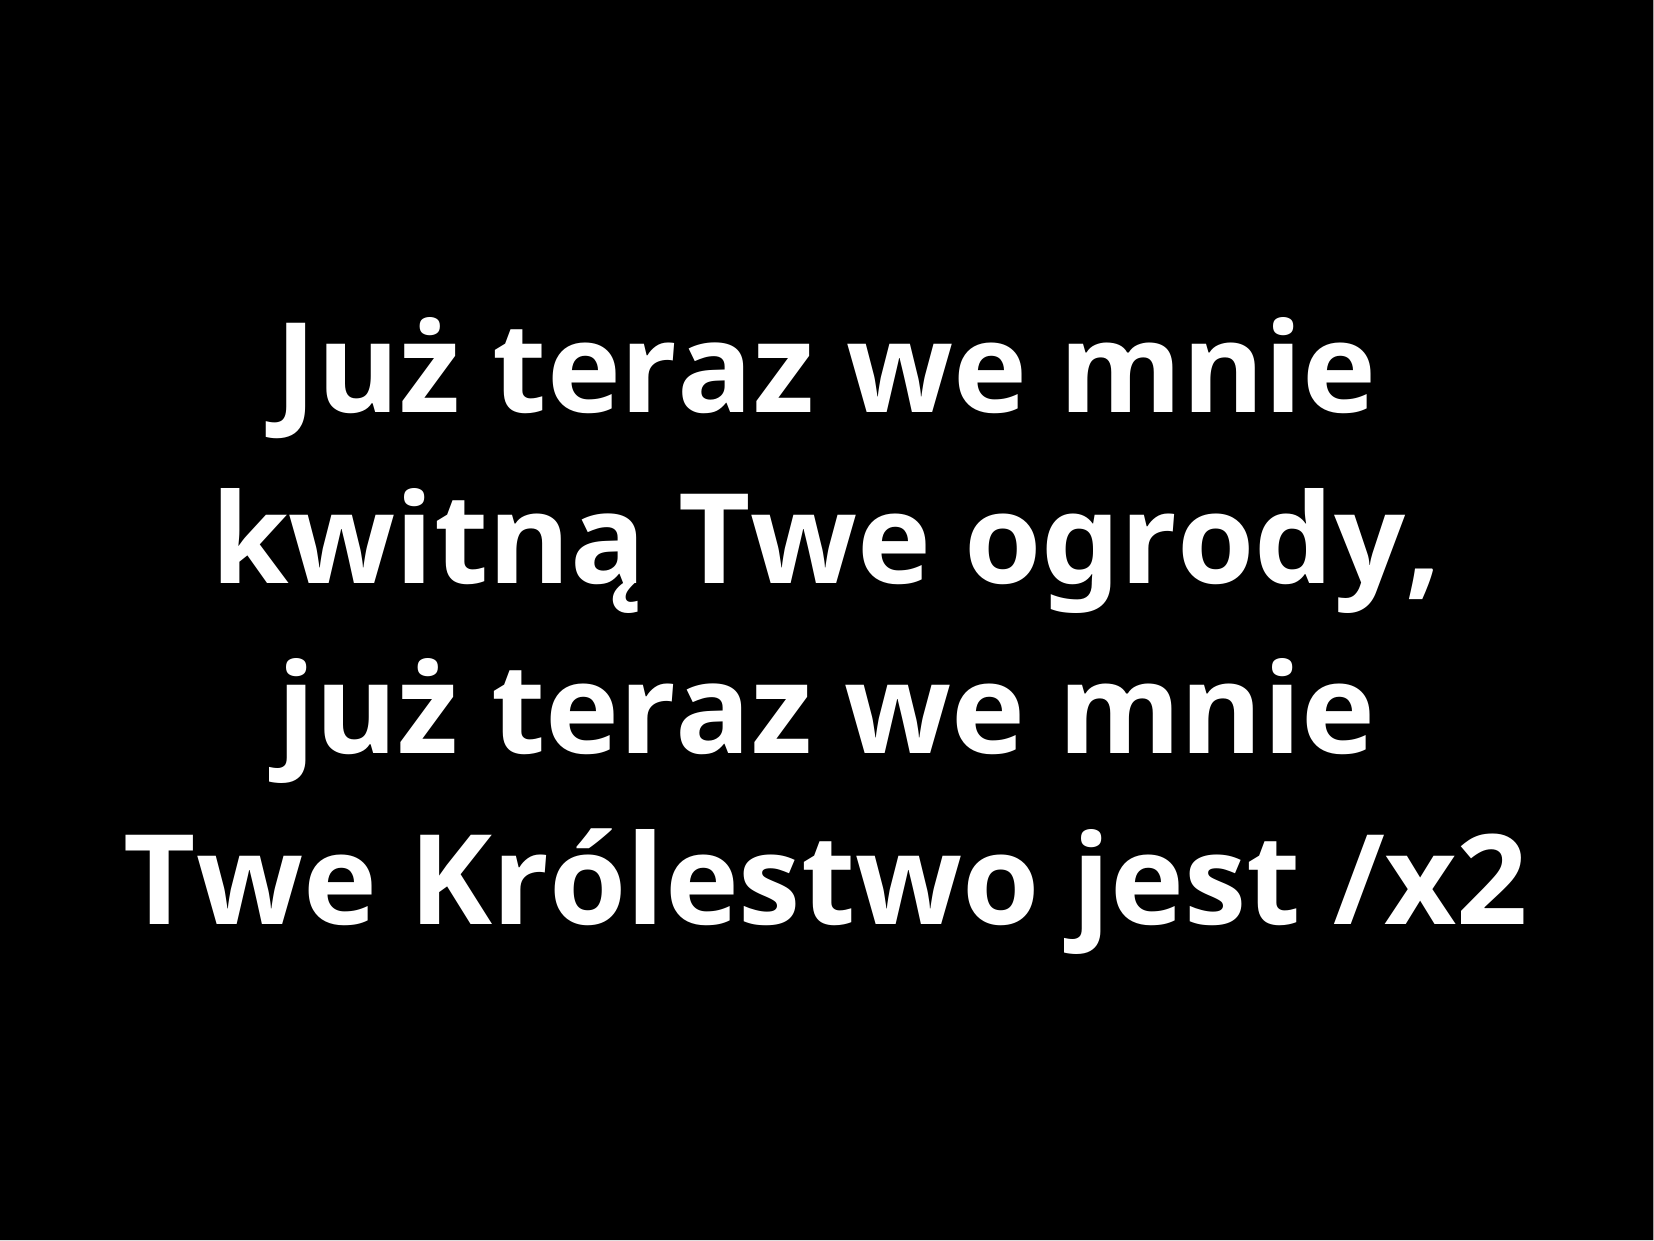

# Już teraz we mnie kwitną Twe ogrody, już teraz we mnie Twe Królestwo jest /x2